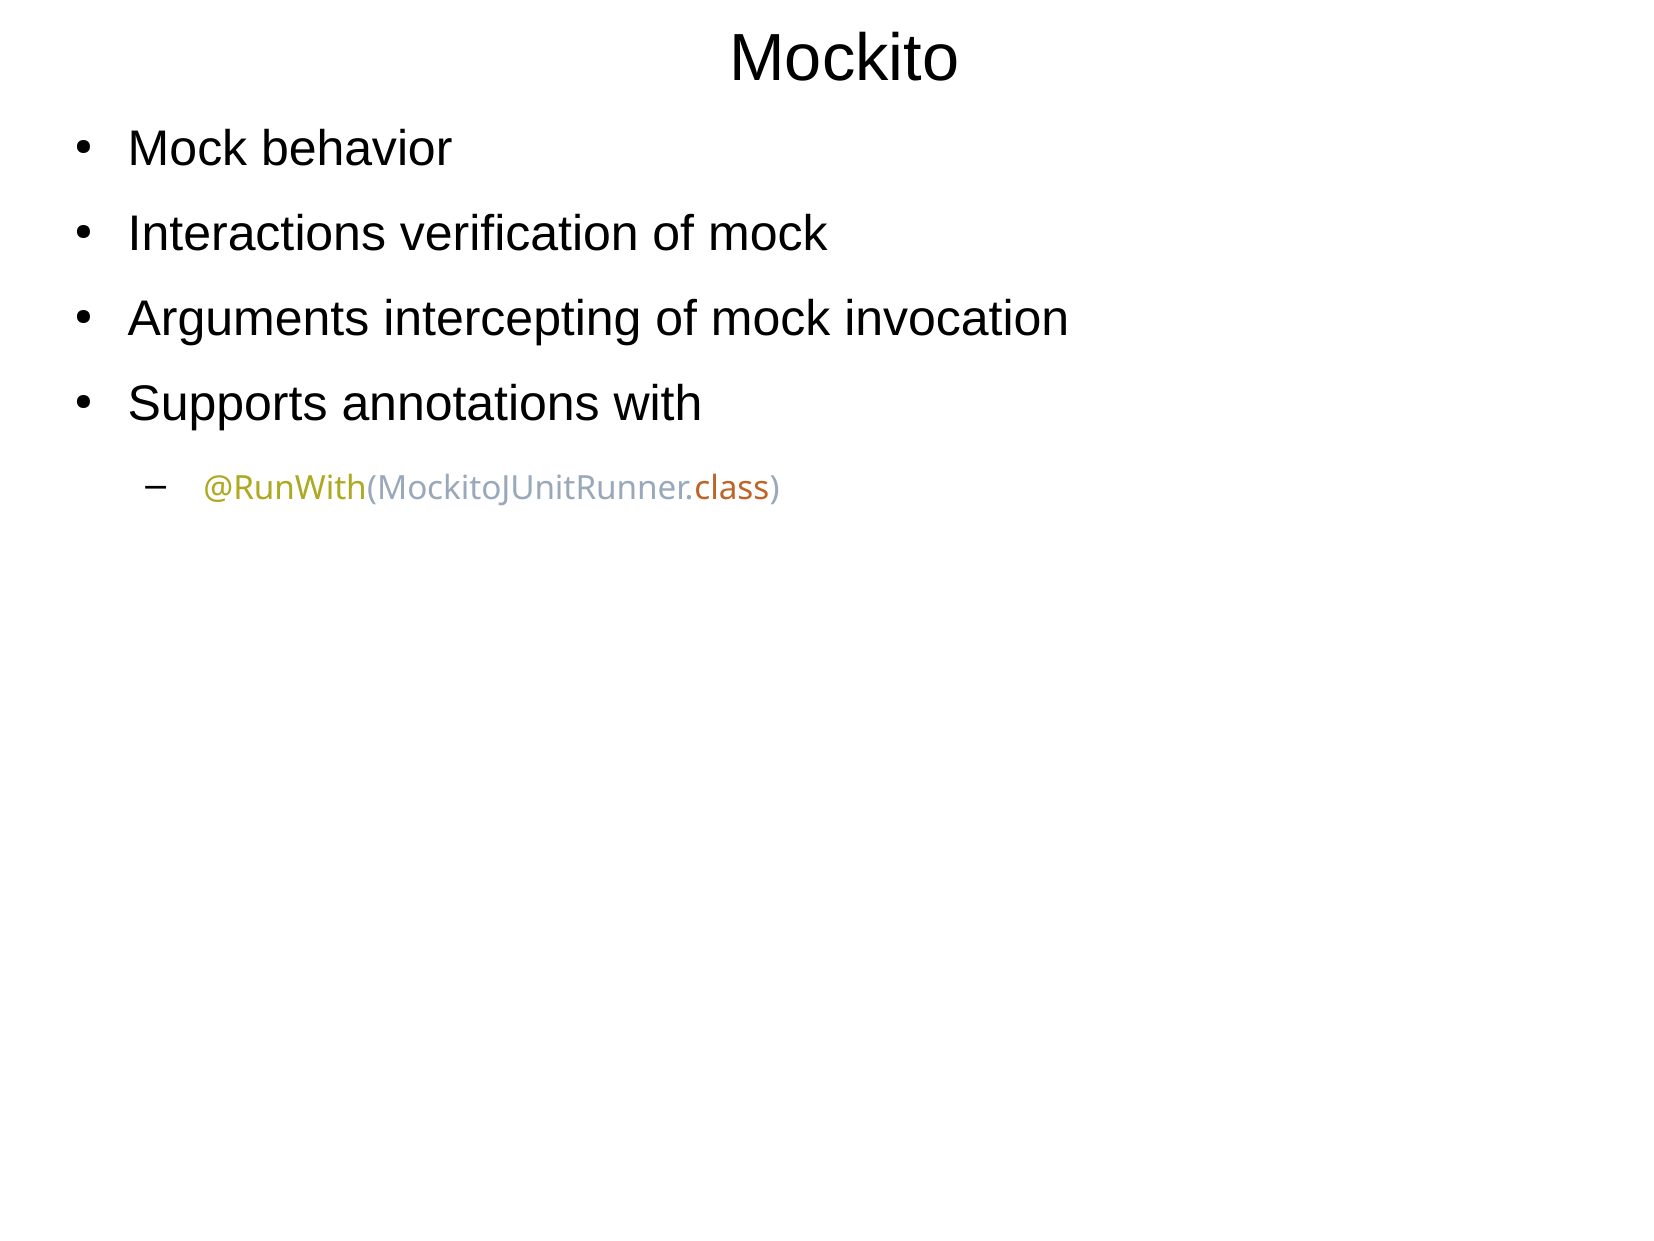

# Mockito
Mock behavior
Interactions verification of mock
Arguments intercepting of mock invocation
Supports annotations with
@RunWith(MockitoJUnitRunner.class)